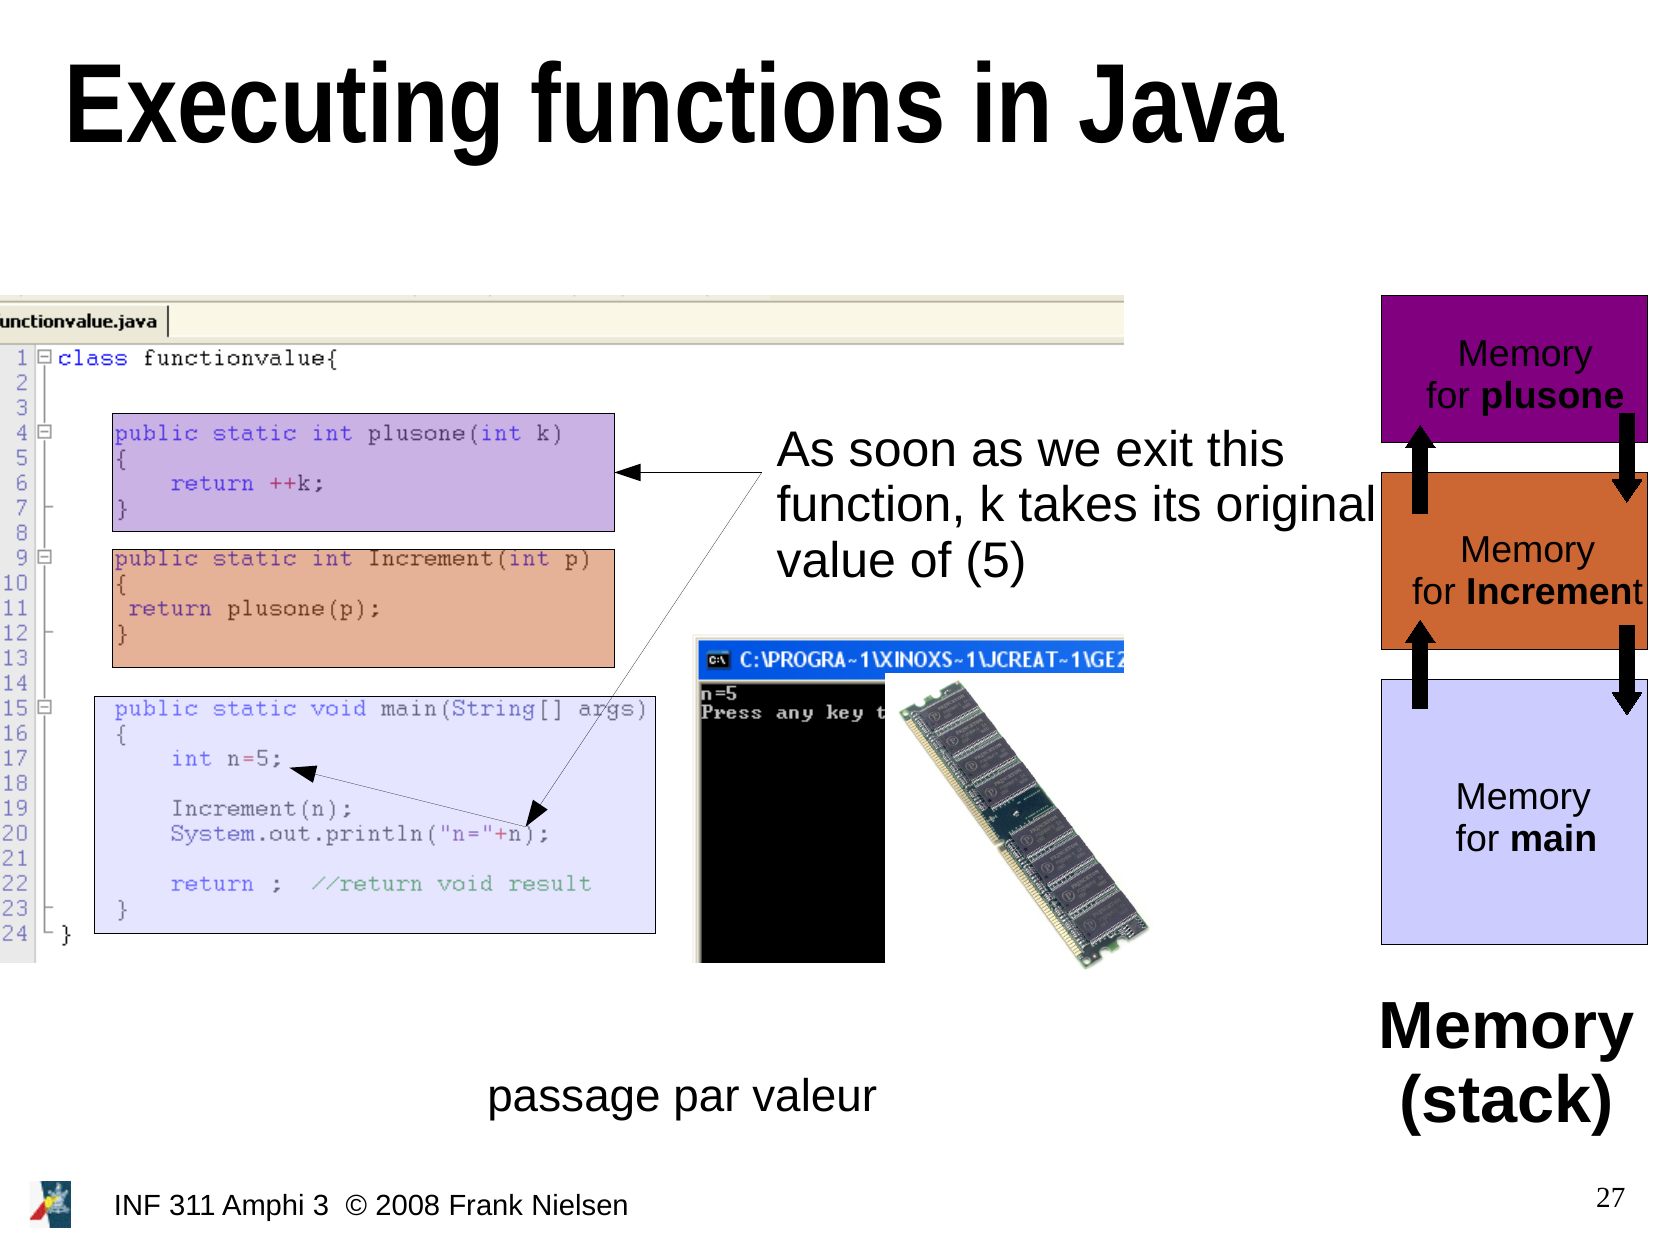

Executing functions in Java
Memory
for plusone
As soon as we exit this
function, k takes its original
value of (5)
Memory
for Increment
Memory
for main
Memory
(stack)
passage par valeur